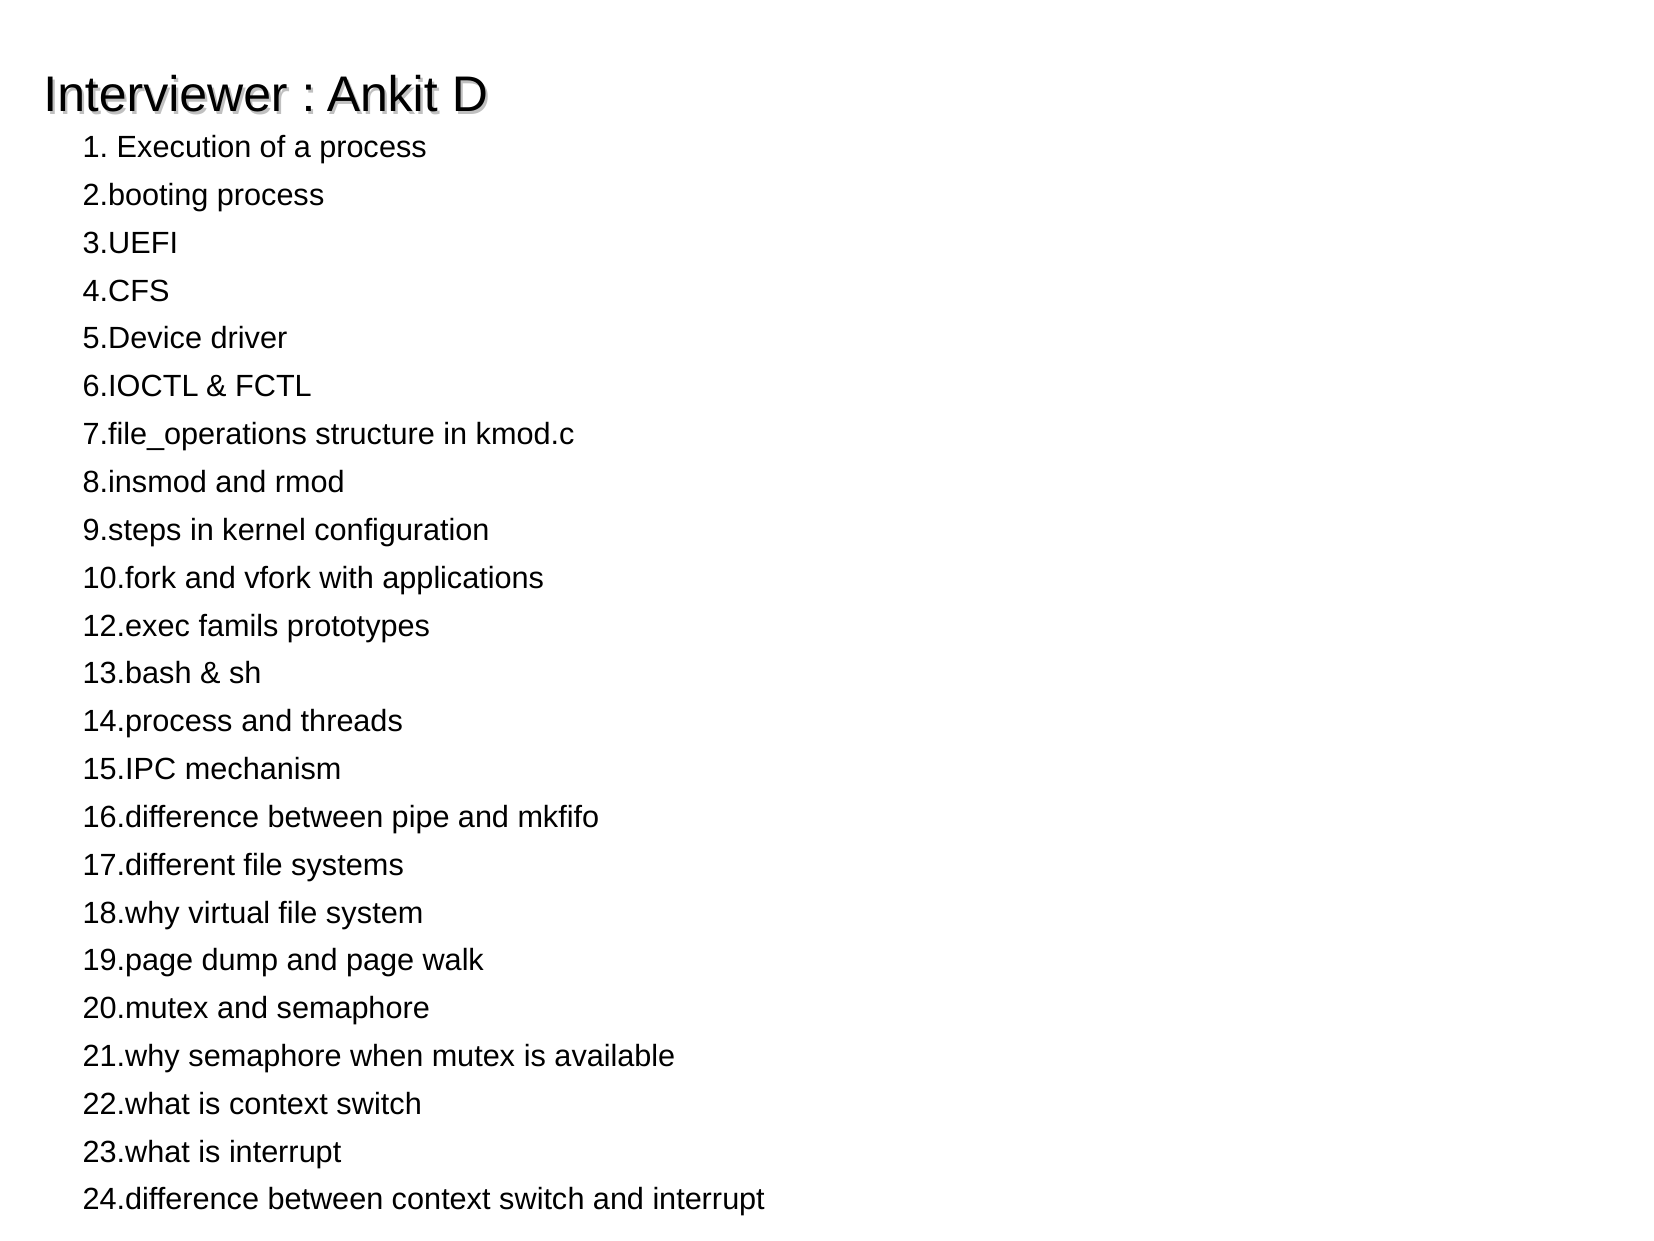

# Interviewer : Ankit D
1. Execution of a process
2.booting process
3.UEFI
4.CFS
5.Device driver
6.IOCTL & FCTL
7.file_operations structure in kmod.c
8.insmod and rmod
9.steps in kernel configuration
10.fork and vfork with applications
12.exec famils prototypes
13.bash & sh
14.process and threads
15.IPC mechanism
16.difference between pipe and mkfifo
17.different file systems
18.why virtual file system
19.page dump and page walk
20.mutex and semaphore
21.why semaphore when mutex is available
22.what is context switch
23.what is interrupt
24.difference between context switch and interrupt